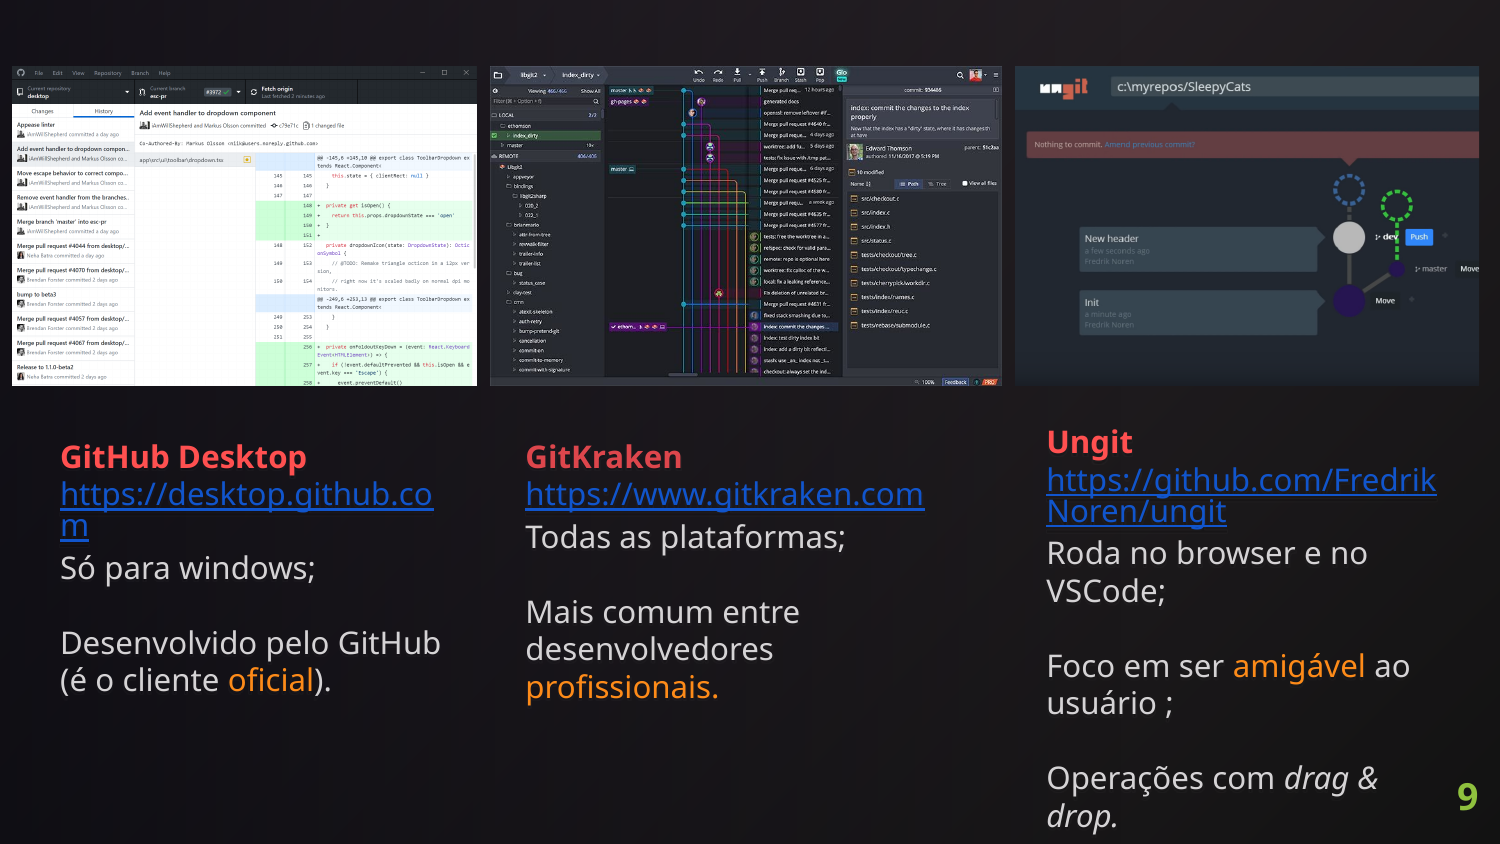

Ungit
https://github.com/FredrikNoren/ungit
Roda no browser e no VSCode;
Foco em ser amigável ao usuário ;
Operações com drag & drop.
# GitHub Desktop
https://desktop.github.com
Só para windows;
Desenvolvido pelo GitHub (é o cliente oficial).
GitKraken
https://www.gitkraken.com
Todas as plataformas;
Mais comum entre desenvolvedores profissionais.